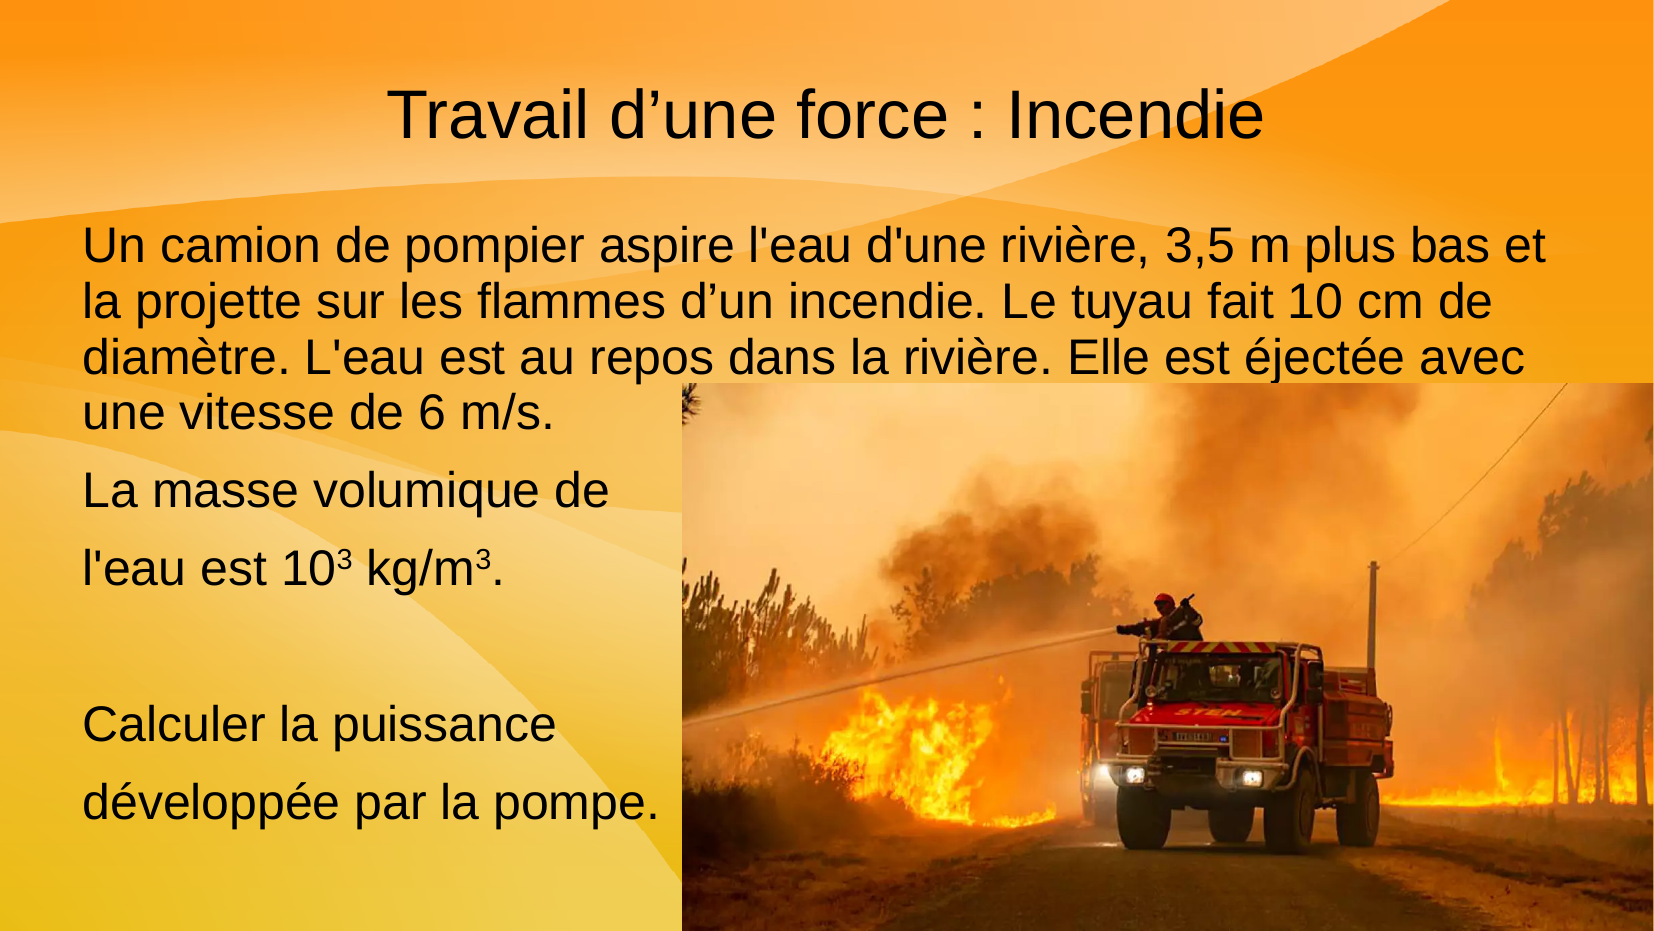

# Travail d’une force : Incendie
Un camion de pompier aspire l'eau d'une rivière, 3,5 m plus bas et la projette sur les flammes d’un incendie. Le tuyau fait 10 cm de diamètre. L'eau est au repos dans la rivière. Elle est éjectée avec une vitesse de 6 m/s.
La masse volumique de
l'eau est 103 kg/m3.
Calculer la puissance
développée par la pompe.